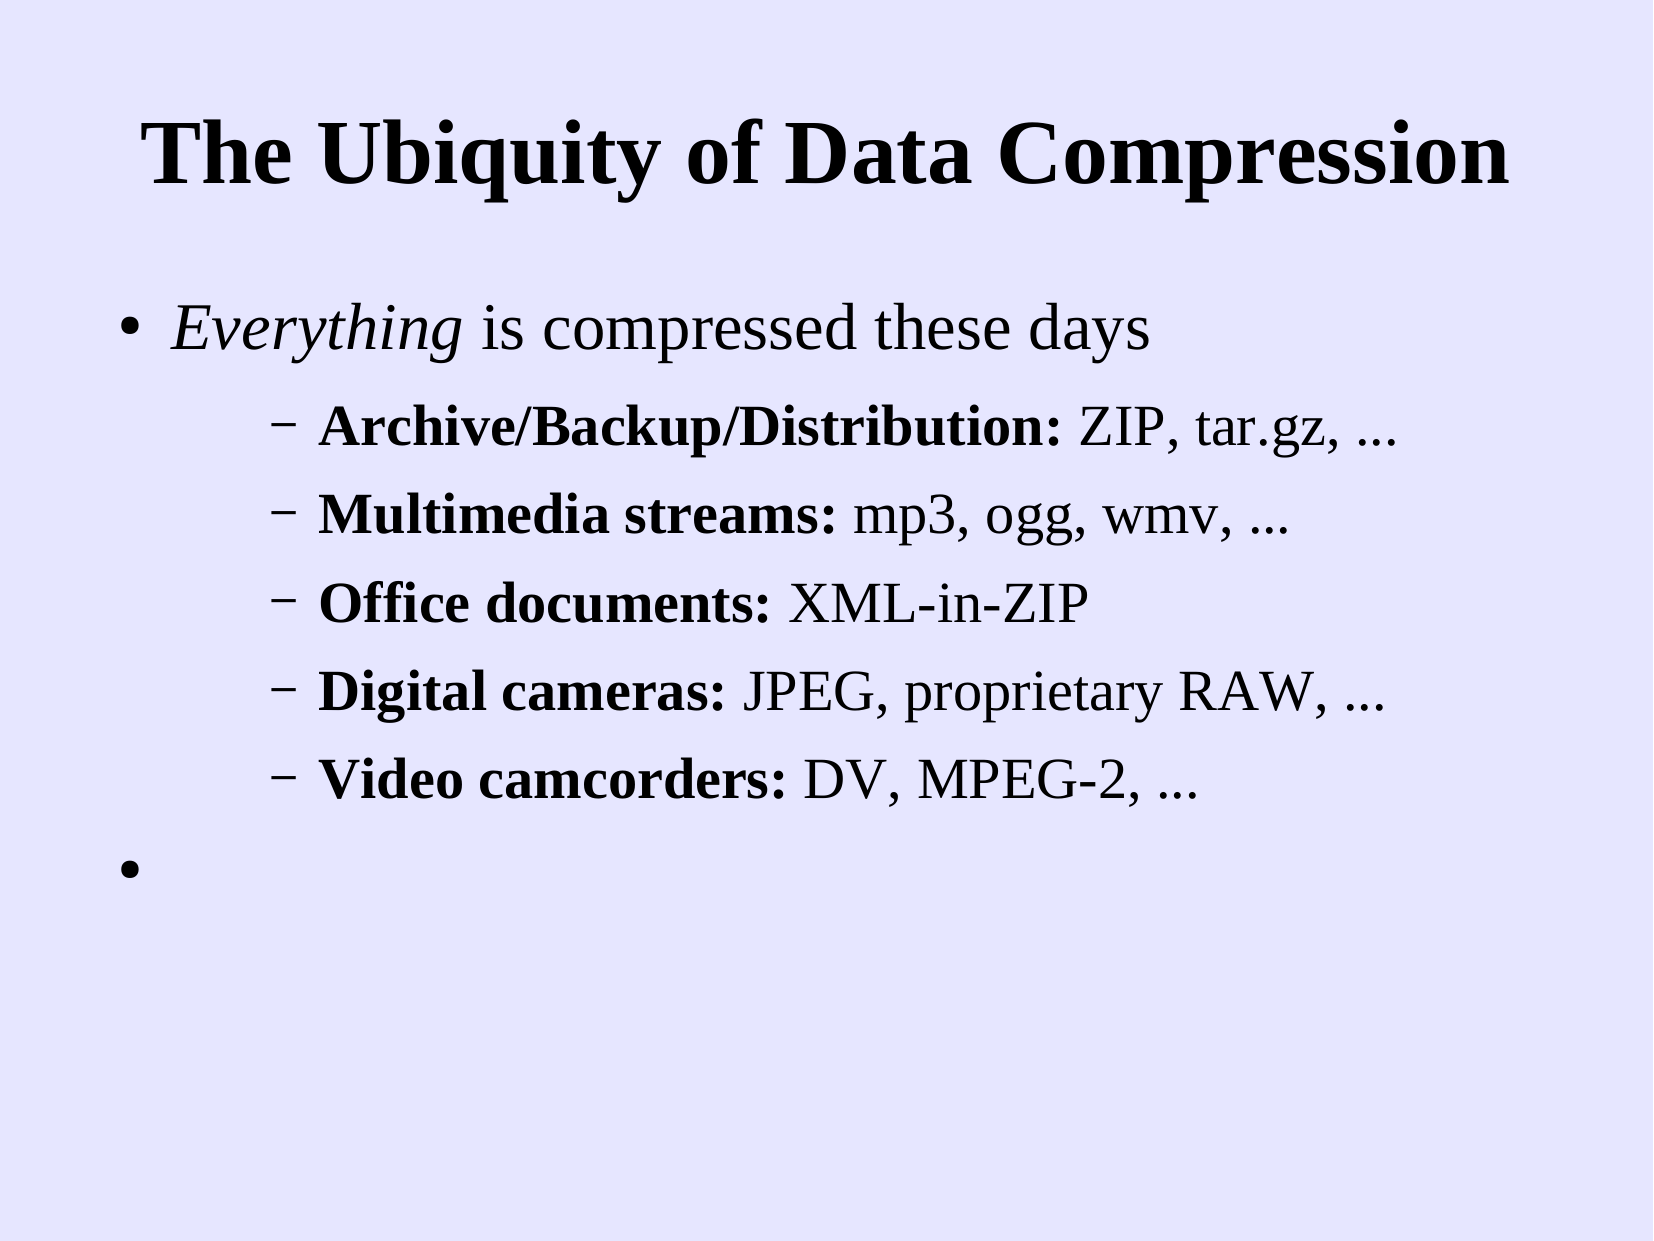

# The Ubiquity of Data Compression
Everything is compressed these days
Archive/Backup/Distribution: ZIP, tar.gz, ...
Multimedia streams: mp3, ogg, wmv, ...
Office documents: XML-in-ZIP
Digital cameras: JPEG, proprietary RAW, ...
Video camcorders: DV, MPEG-2, ...